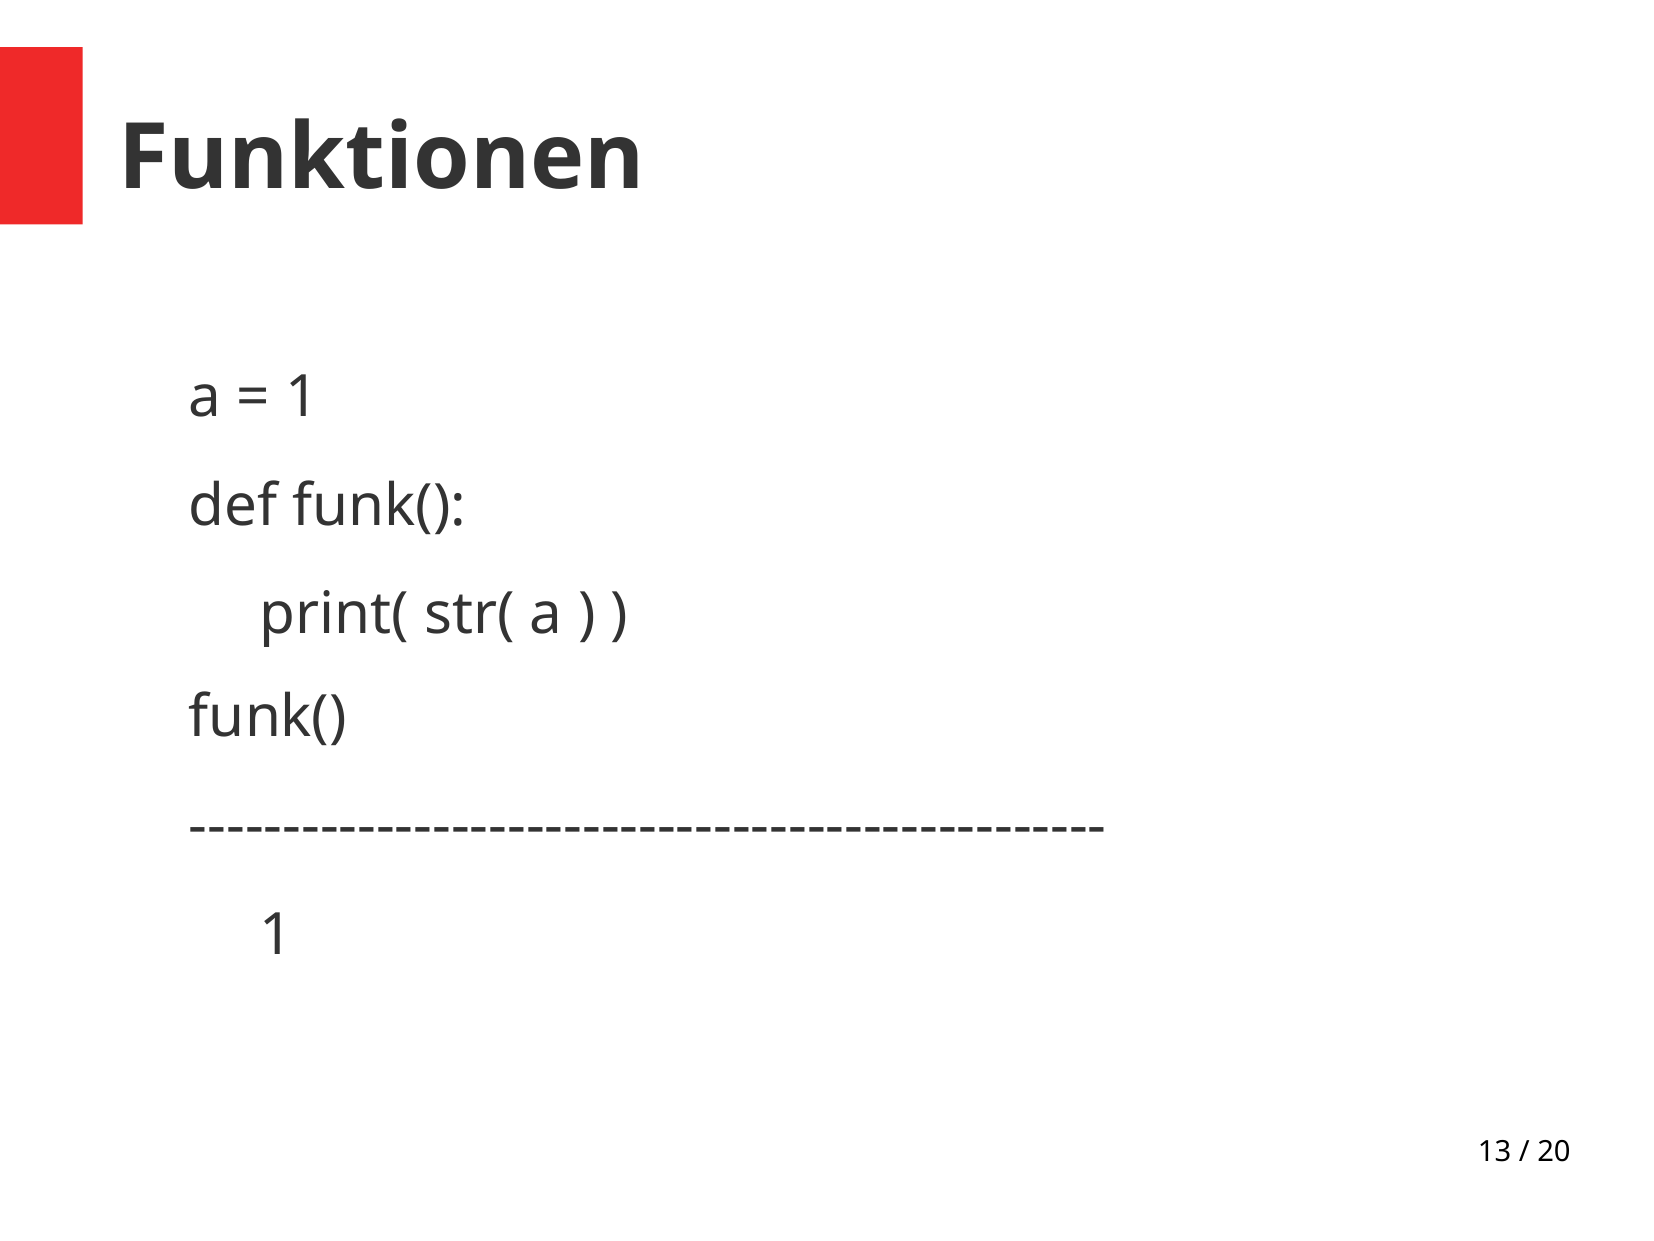

# Funktionen
a = 1
def funk():
print( str( a ) )
funk()
-------------------------------------------------
1
13